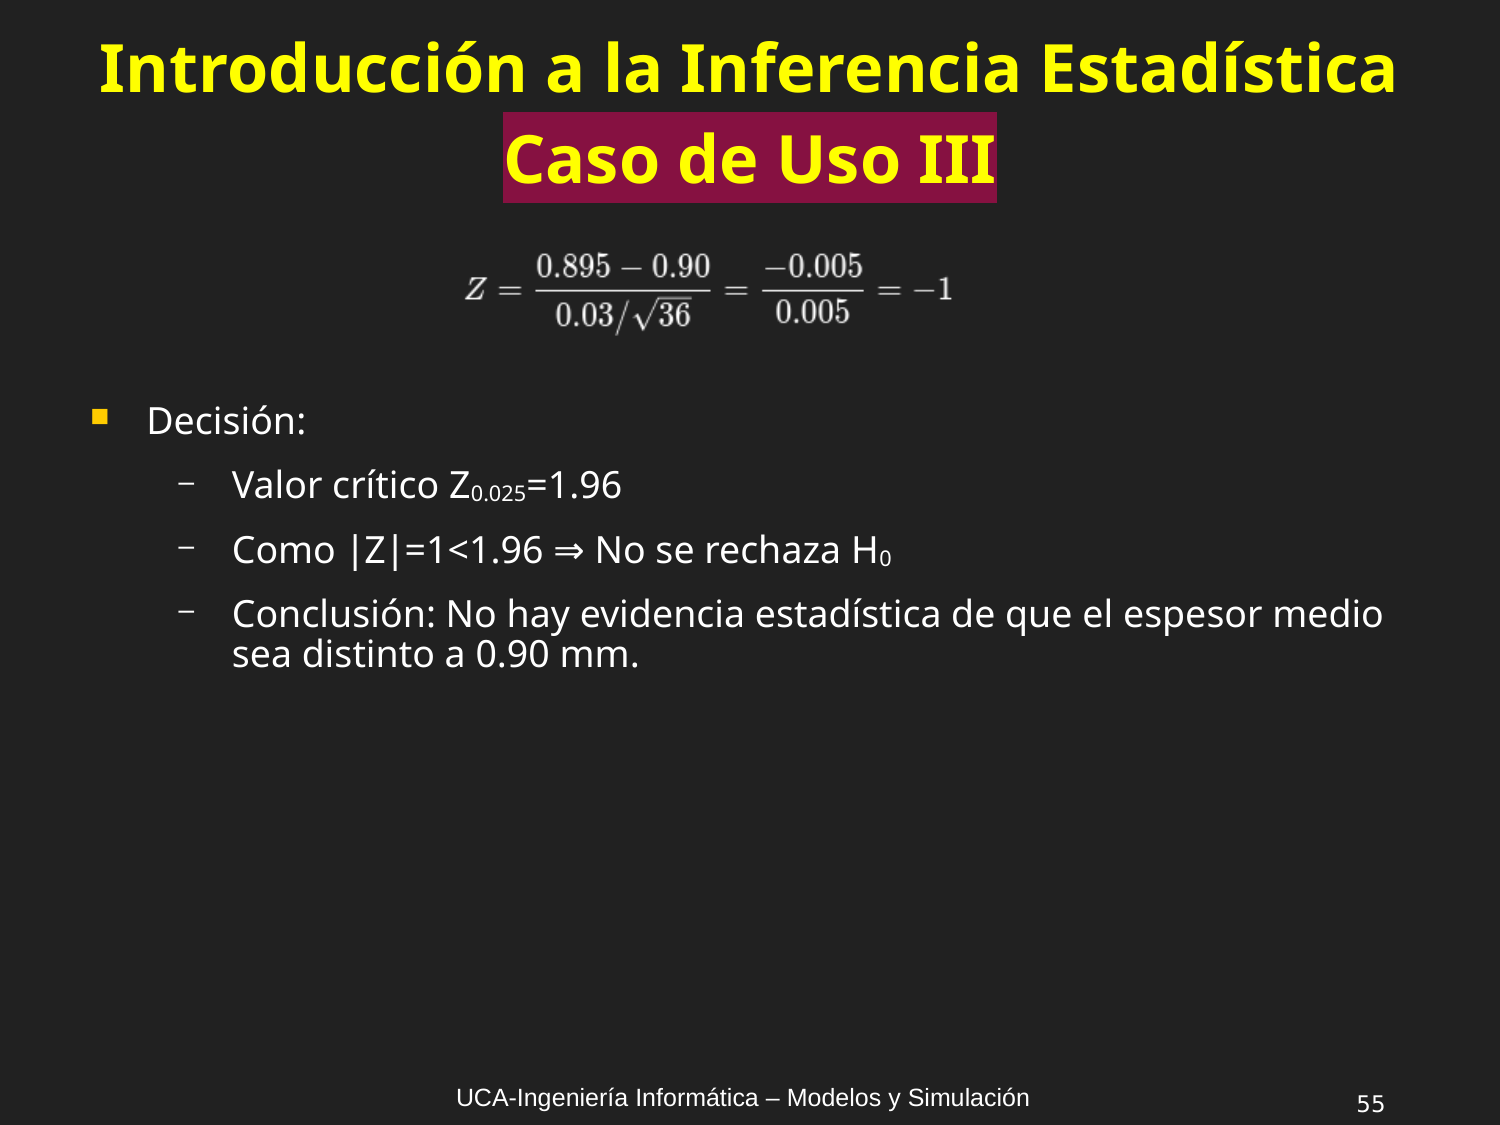

# Introducción a la Inferencia Estadística Caso de Uso III
Decisión:
Valor crítico Z0.025=1.96
Como ∣Z∣=1<1.96 ⇒ No se rechaza H0
Conclusión: No hay evidencia estadística de que el espesor medio sea distinto a 0.90 mm.